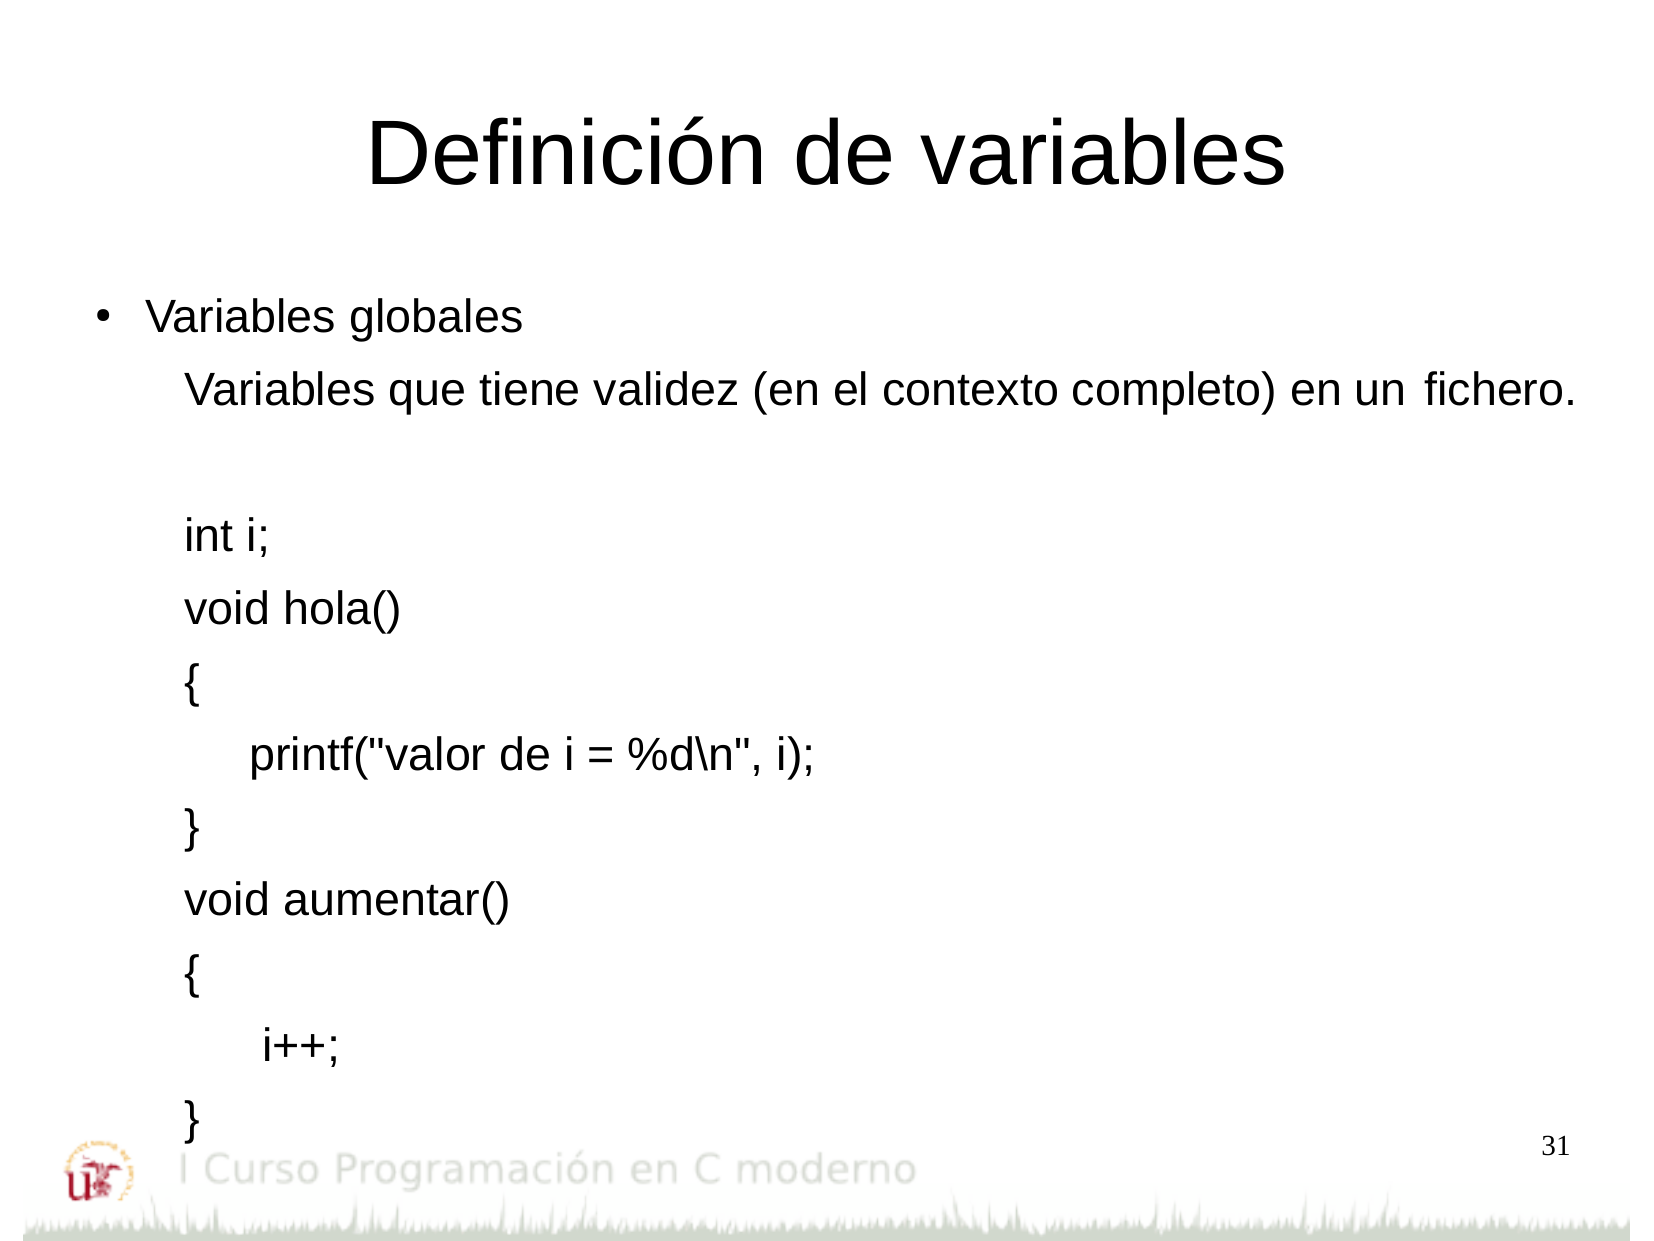

# Definición de variables
 Variables globales
 Variables que tiene validez (en el contexto completo) en un 	fichero.
 int i;
 void hola()
 {
 printf("valor de i = %d\n", i);
 }
 void aumentar()
 {
 i++;
 }
31